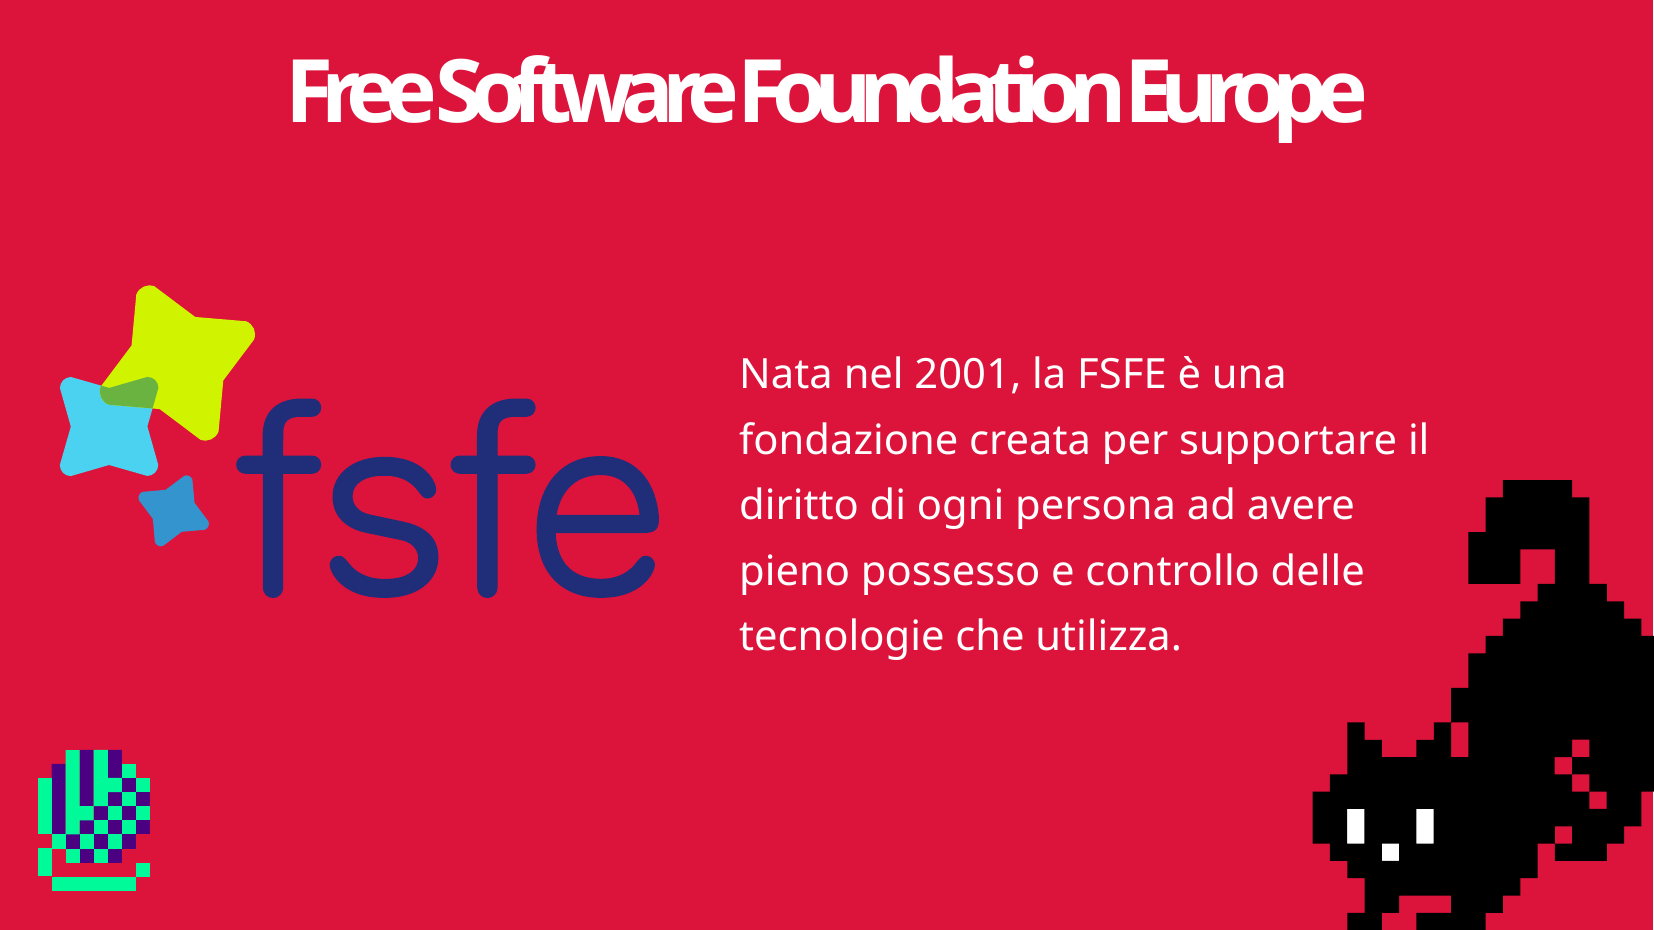

# Free Software Foundation Europe
Nata nel 2001, la FSFE è una fondazione creata per supportare il diritto di ogni persona ad avere pieno possesso e controllo delle tecnologie che utilizza.